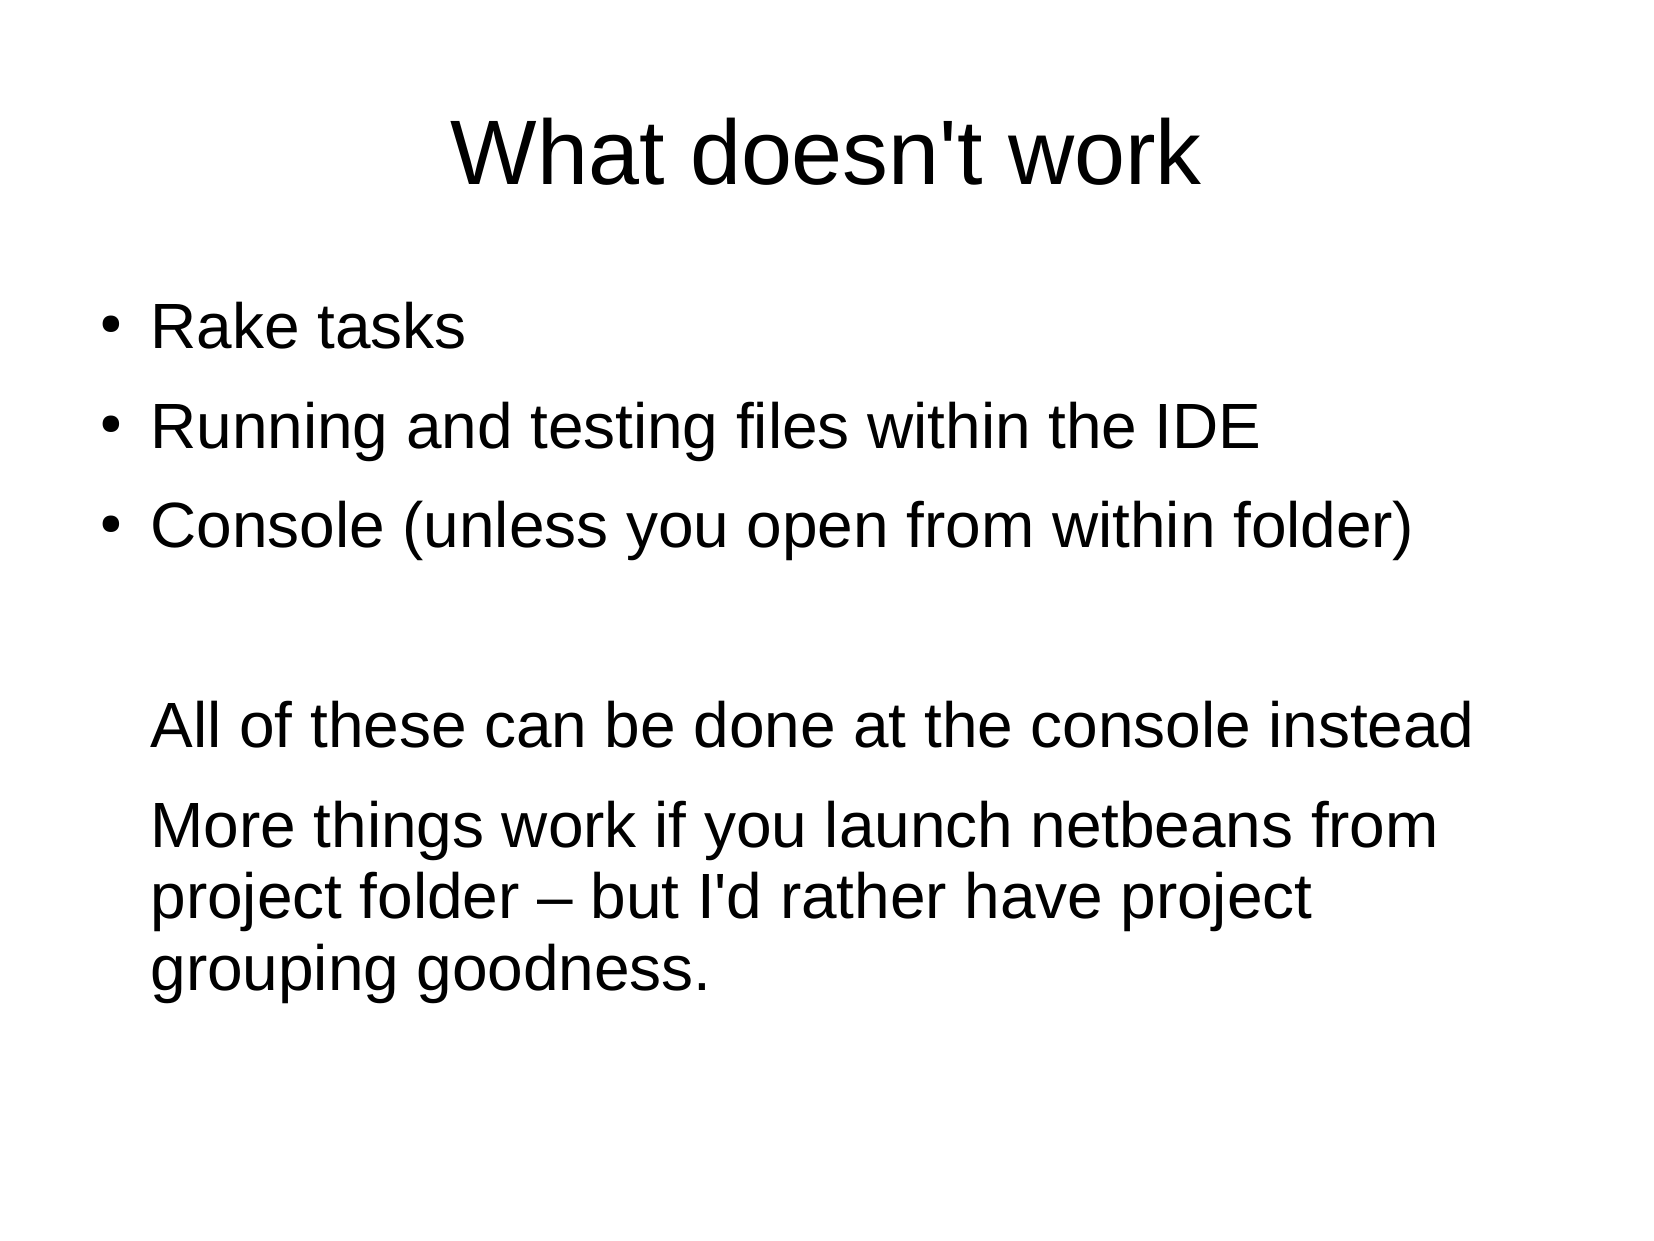

# What doesn't work
Rake tasks
Running and testing files within the IDE
Console (unless you open from within folder)
All of these can be done at the console instead
More things work if you launch netbeans from project folder – but I'd rather have project grouping goodness.